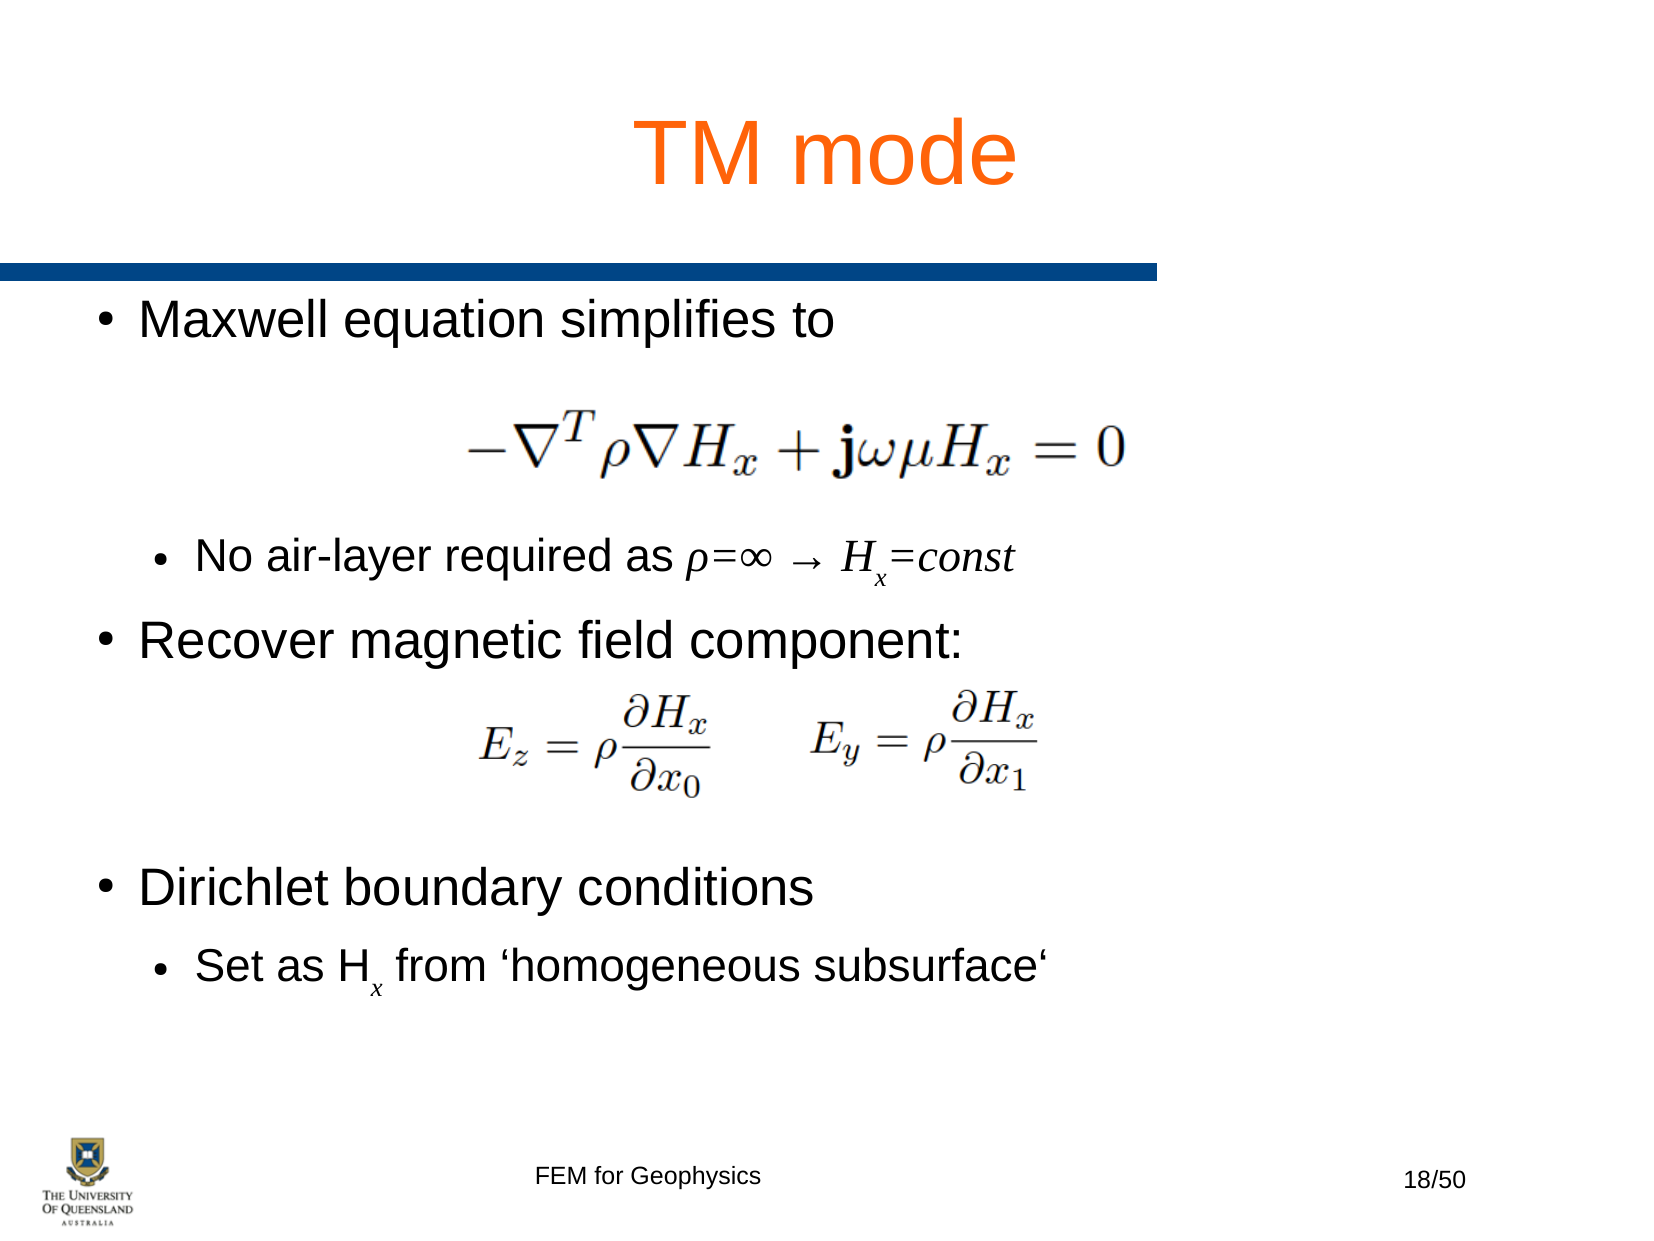

# TM mode
Maxwell equation simplifies to
No air-layer required as ρ=∞ → Hx=const
Recover magnetic field component:
Dirichlet boundary conditions
Set as Hx from ‘homogeneous subsurface‘